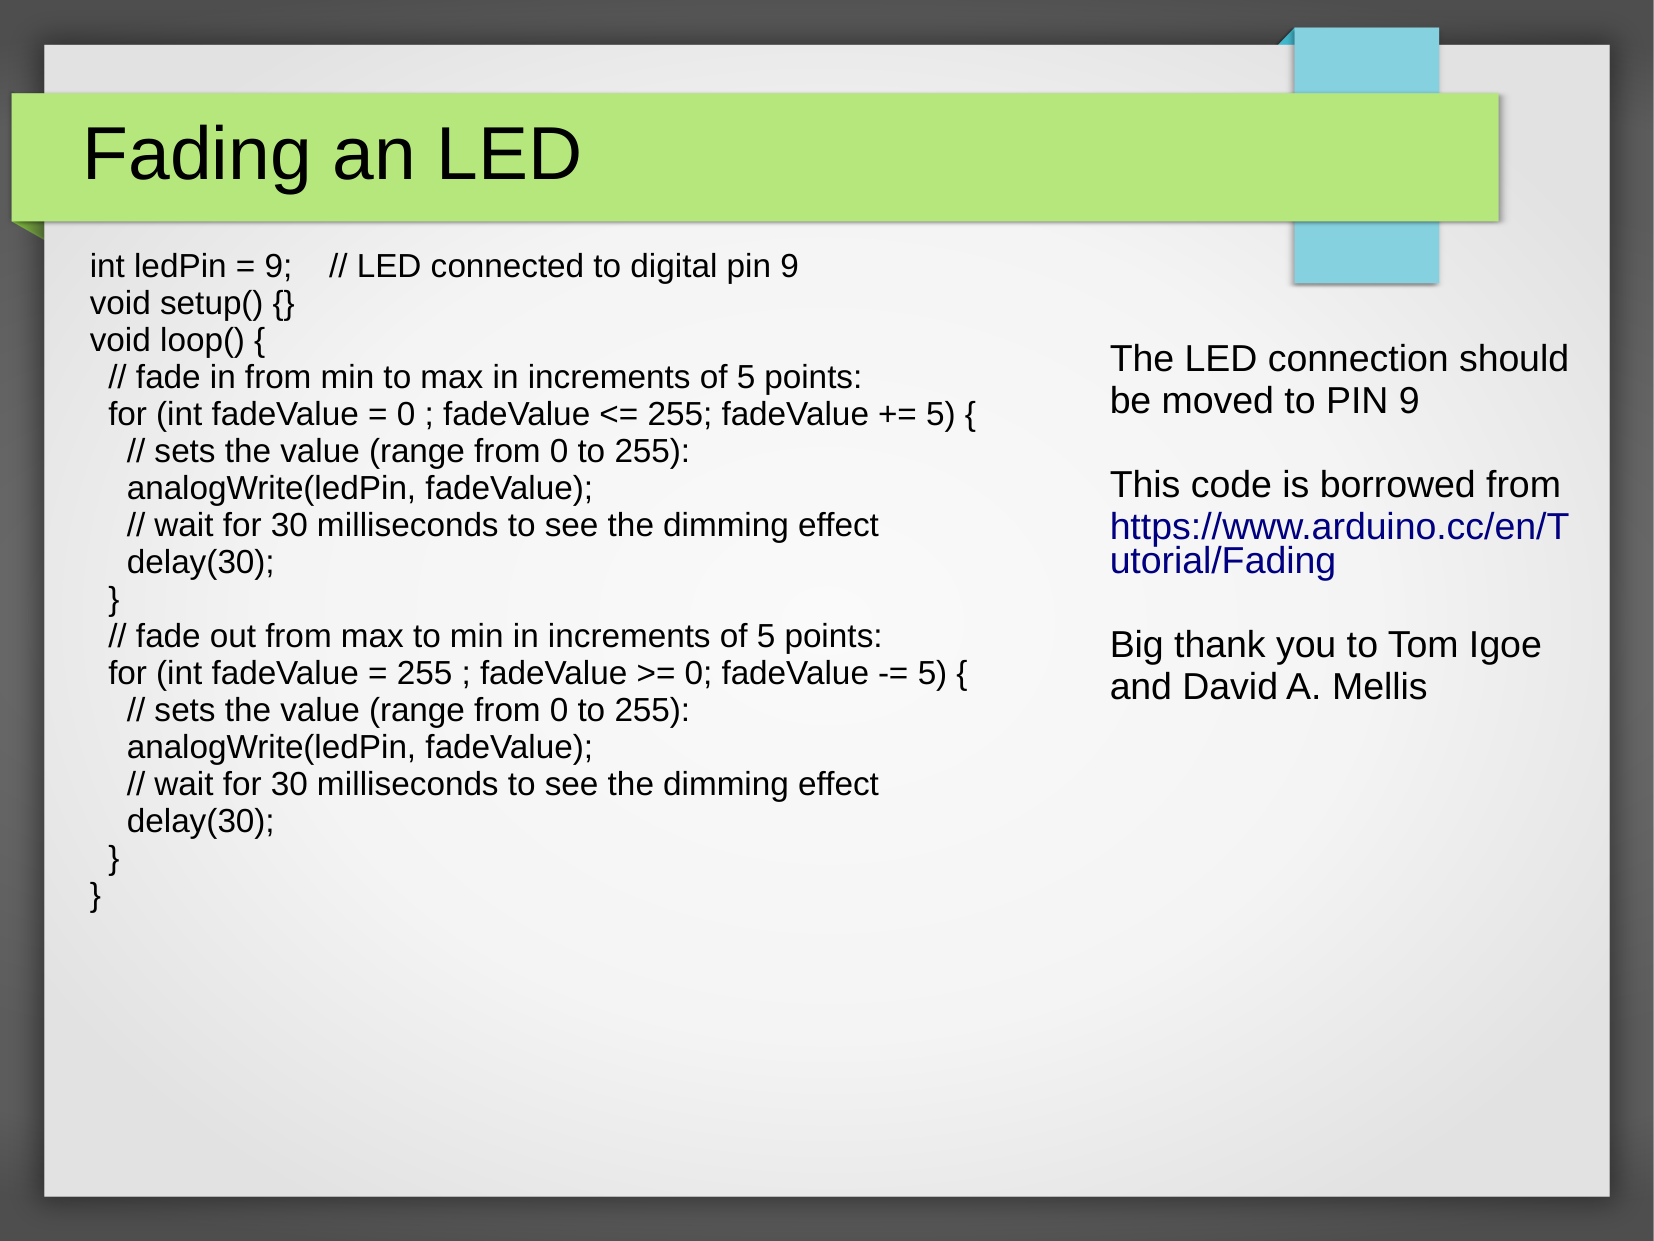

# Fading an LED
int ledPin = 9; // LED connected to digital pin 9
void setup() {}
void loop() {
 // fade in from min to max in increments of 5 points:
 for (int fadeValue = 0 ; fadeValue <= 255; fadeValue += 5) {
 // sets the value (range from 0 to 255):
 analogWrite(ledPin, fadeValue);
 // wait for 30 milliseconds to see the dimming effect
 delay(30);
 }
 // fade out from max to min in increments of 5 points:
 for (int fadeValue = 255 ; fadeValue >= 0; fadeValue -= 5) {
 // sets the value (range from 0 to 255):
 analogWrite(ledPin, fadeValue);
 // wait for 30 milliseconds to see the dimming effect
 delay(30);
 }
}
The LED connection should be moved to PIN 9
This code is borrowed from https://www.arduino.cc/en/Tutorial/Fading
Big thank you to Tom Igoe and David A. Mellis